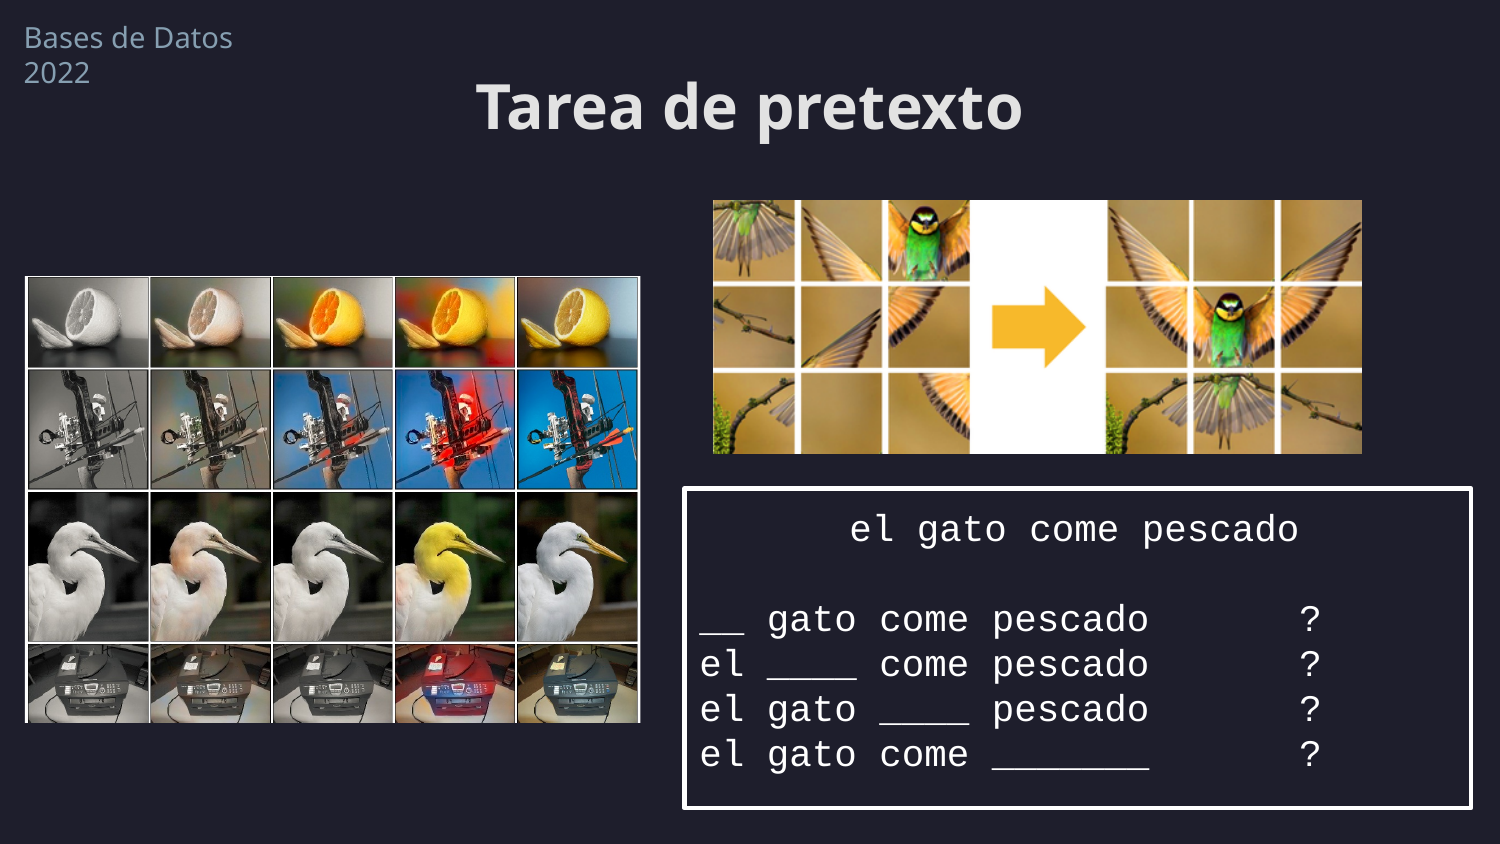

# Tarea de pretexto
el gato come pescado
__ gato come pescado		?
el ____ come pescado		?
el gato ____ pescado		?
el gato come _______		?